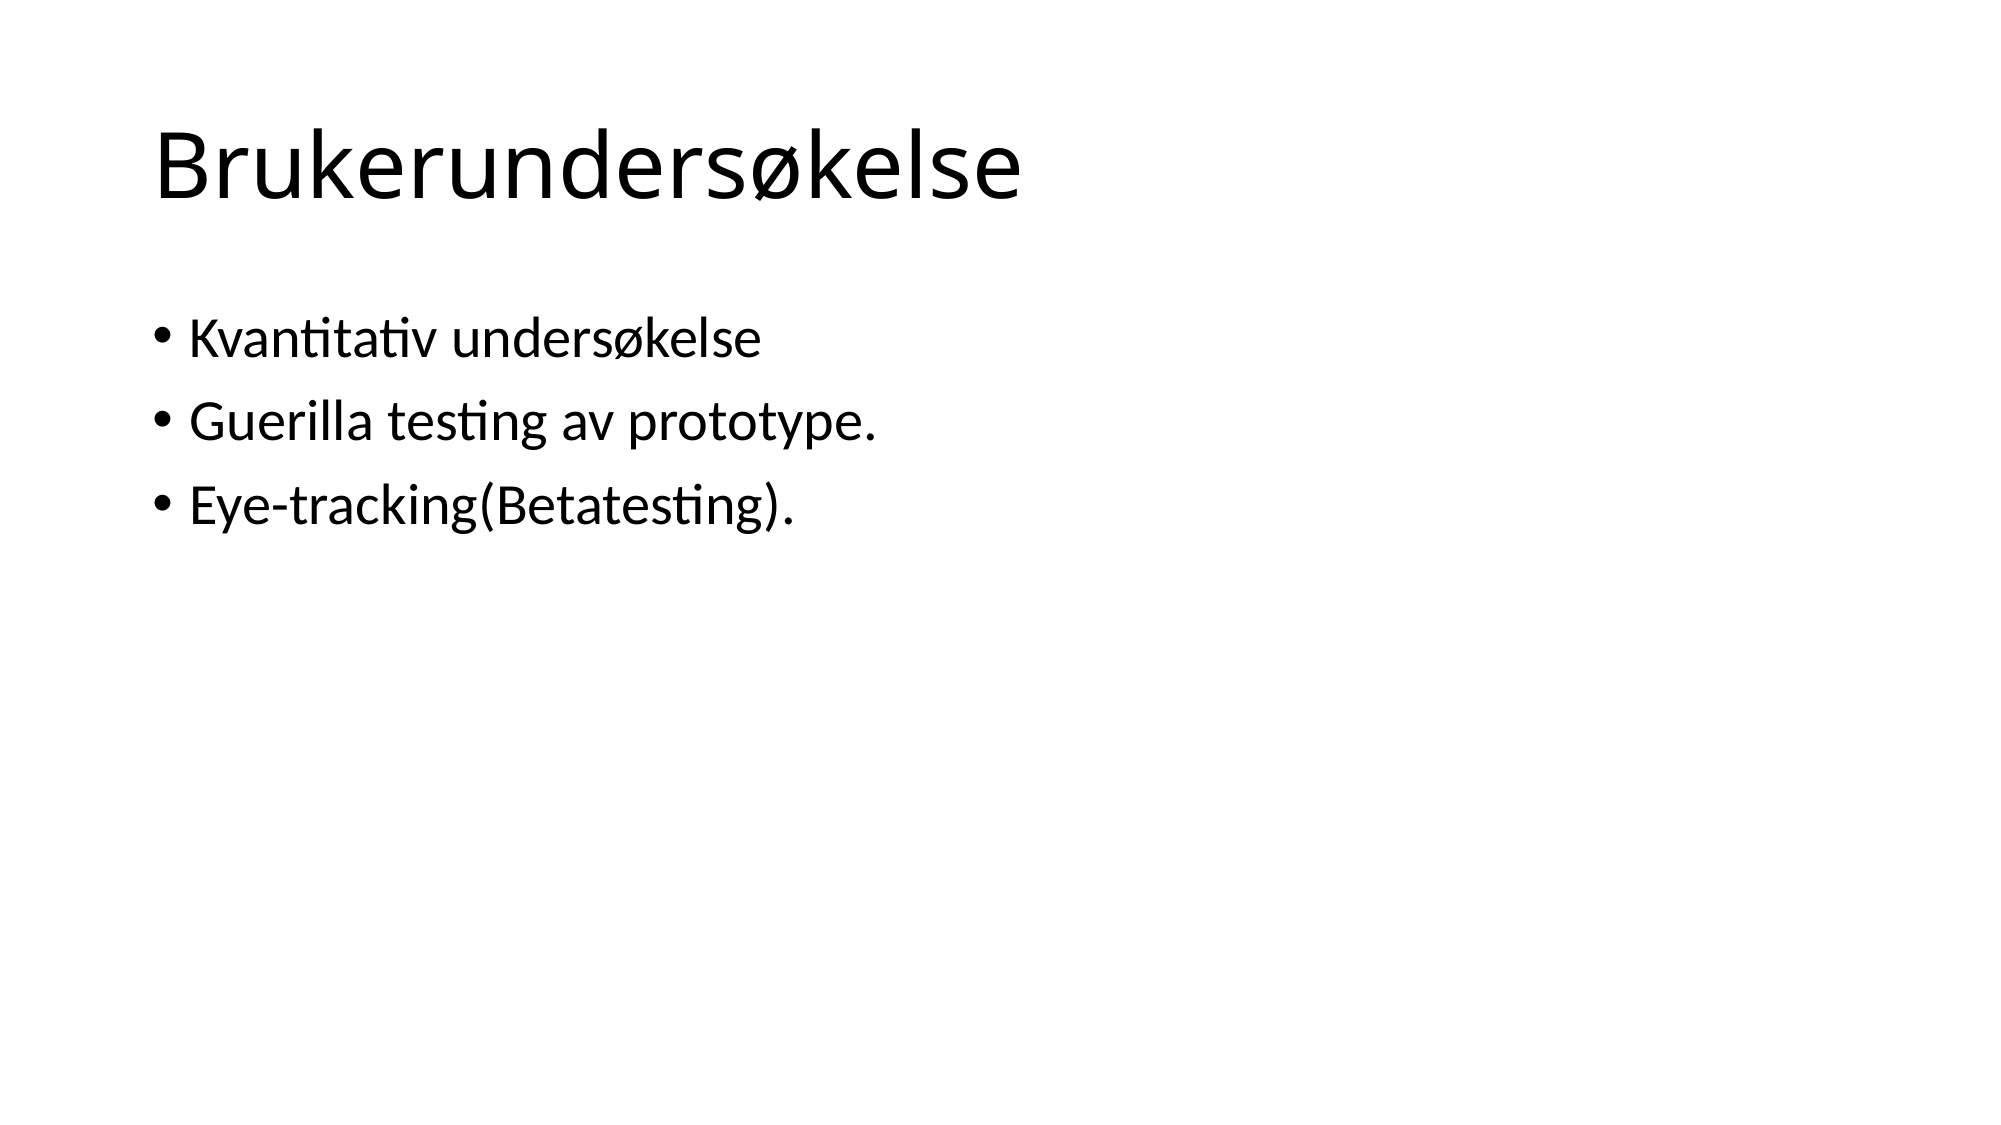

# Brukerundersøkelse
Kvantitativ undersøkelse
Guerilla testing av prototype.
Eye-tracking(Betatesting).